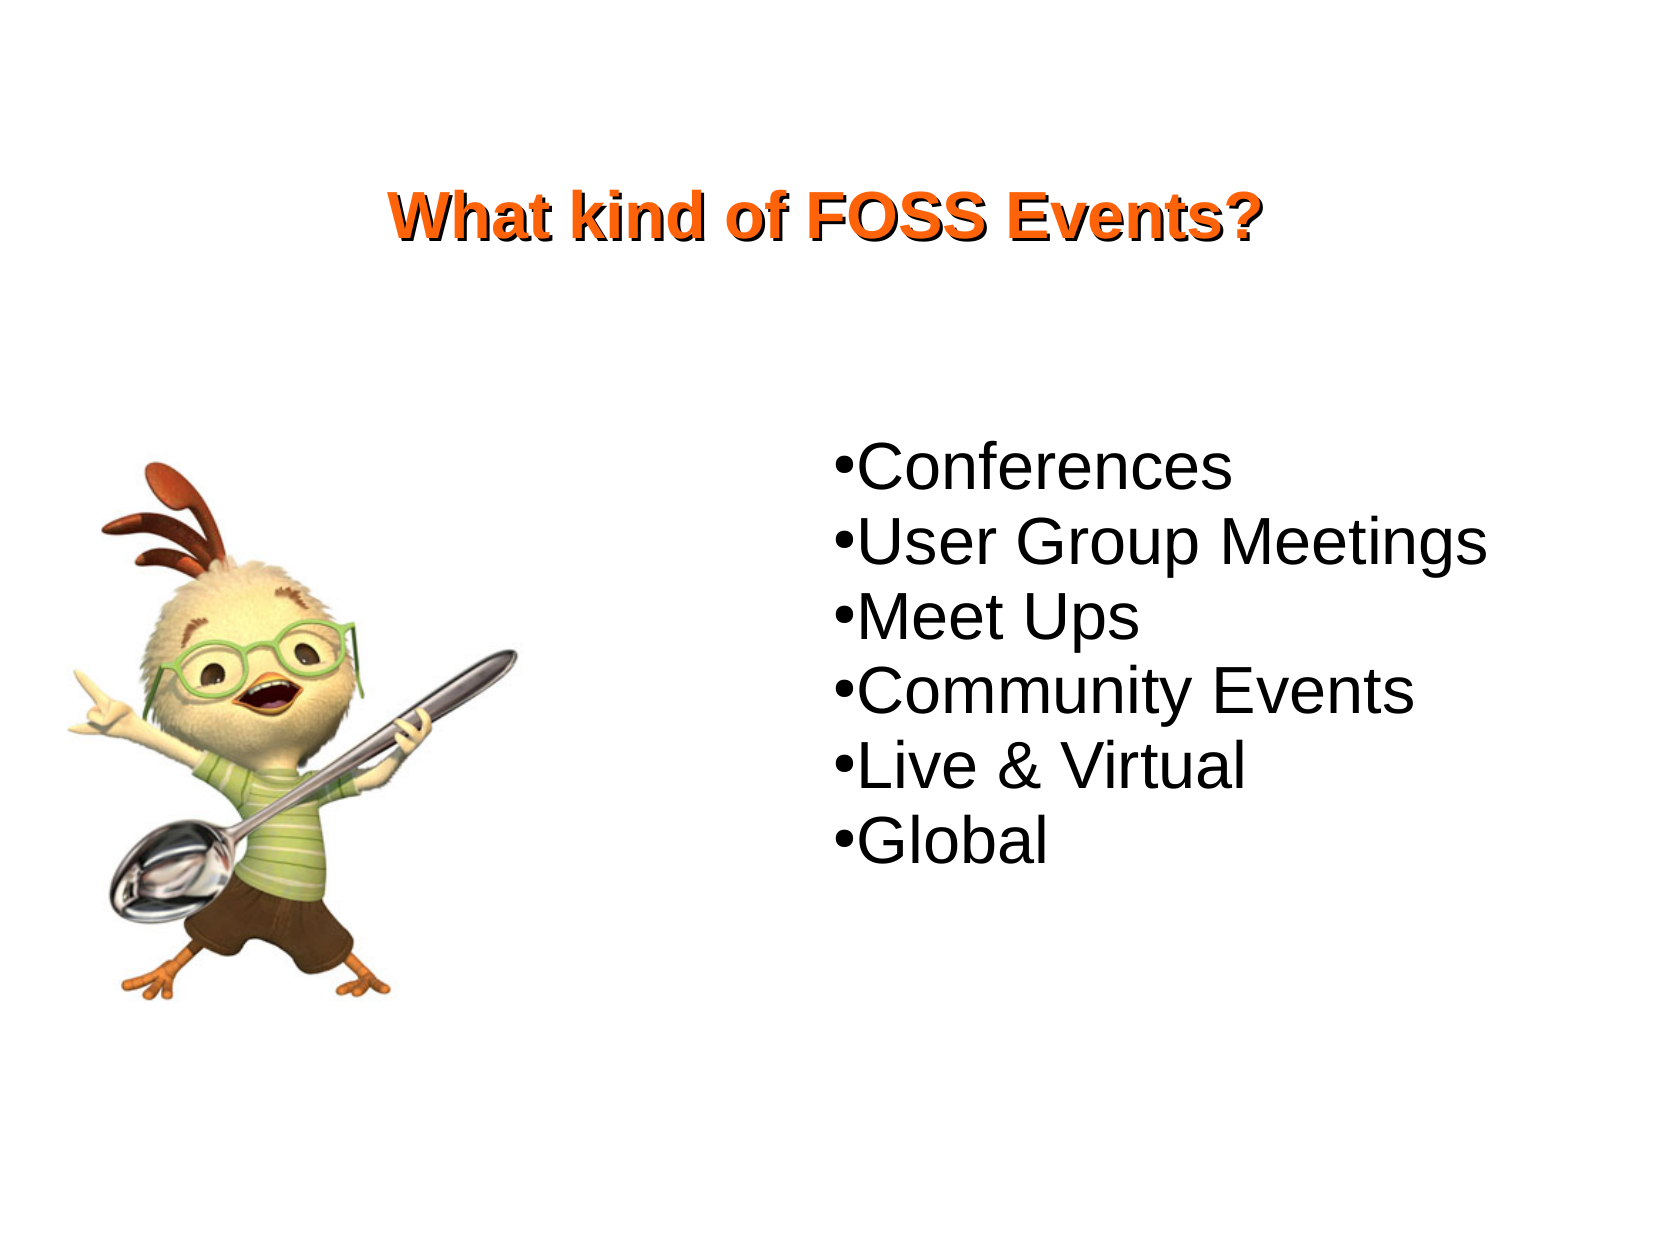

# What kind of FOSS Events?
Conferences
User Group Meetings
Meet Ups
Community Events
Live & Virtual
Global